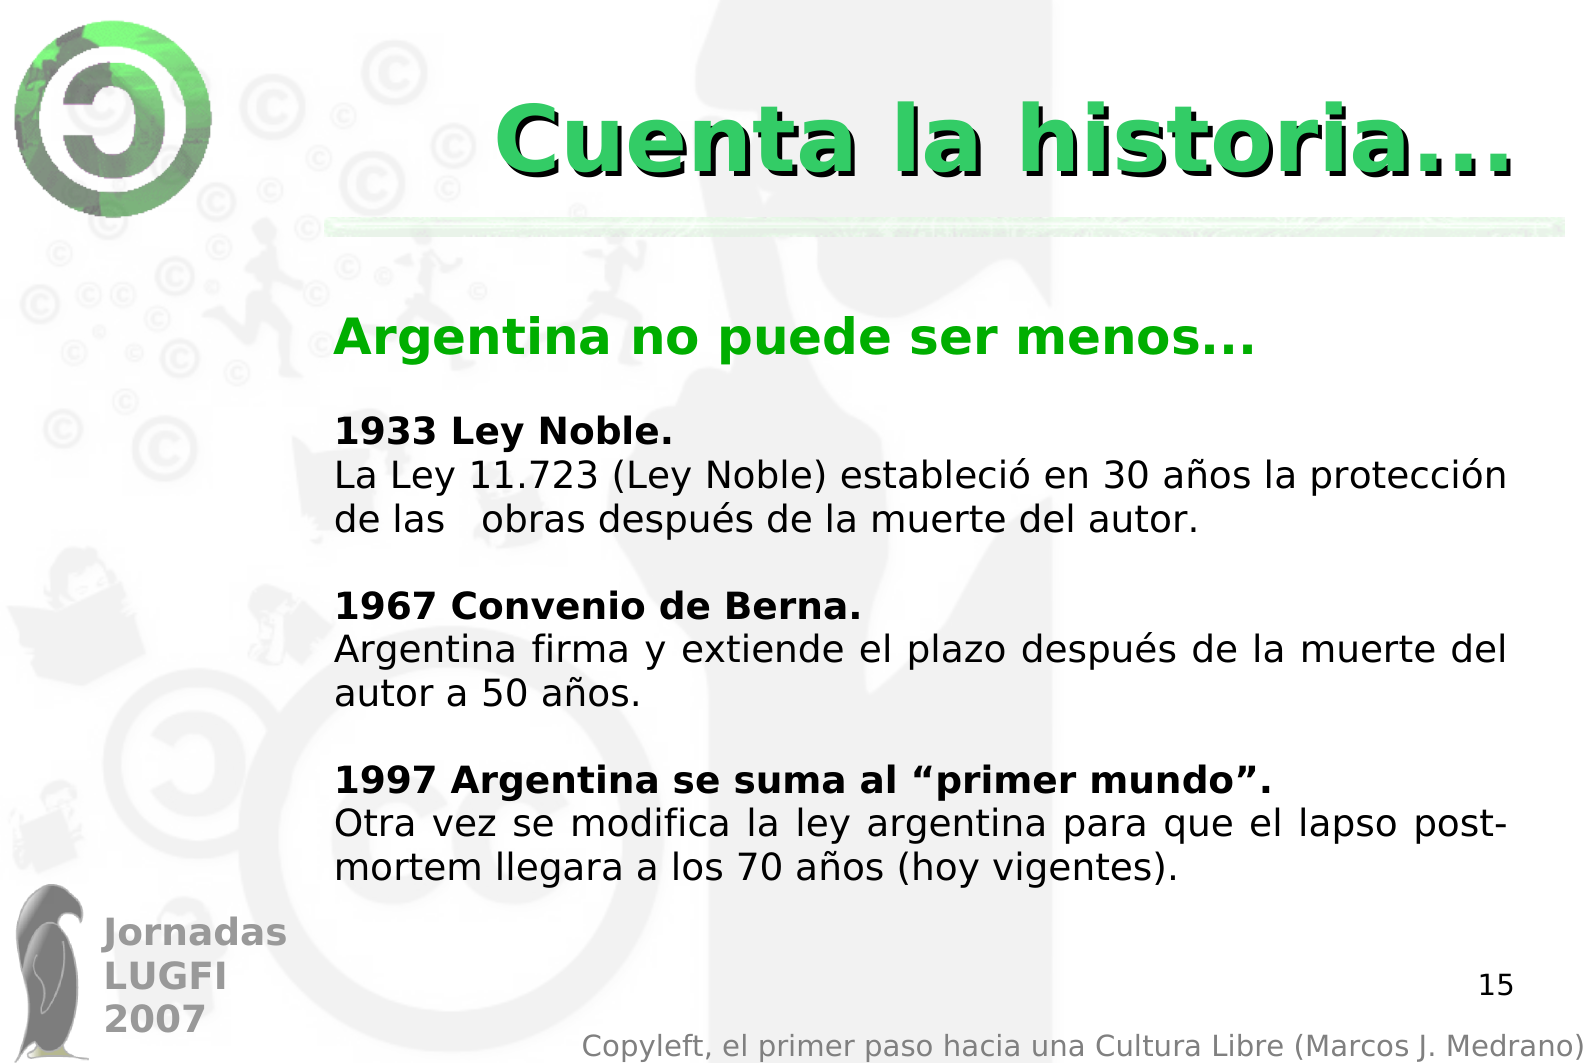

Cuenta la historia...
Argentina no puede ser menos...
1933 Ley Noble.
La Ley 11.723 (Ley Noble) estableció en 30 años la protección de las	obras después de la muerte del autor.
1967 Convenio de Berna.
Argentina firma y extiende el plazo después de la muerte del autor a 	50 años.
1997 Argentina se suma al “primer mundo”.
Otra vez se modifica la ley argentina para que el lapso post-mortem llegara a los 70 años (hoy vigentes).
15